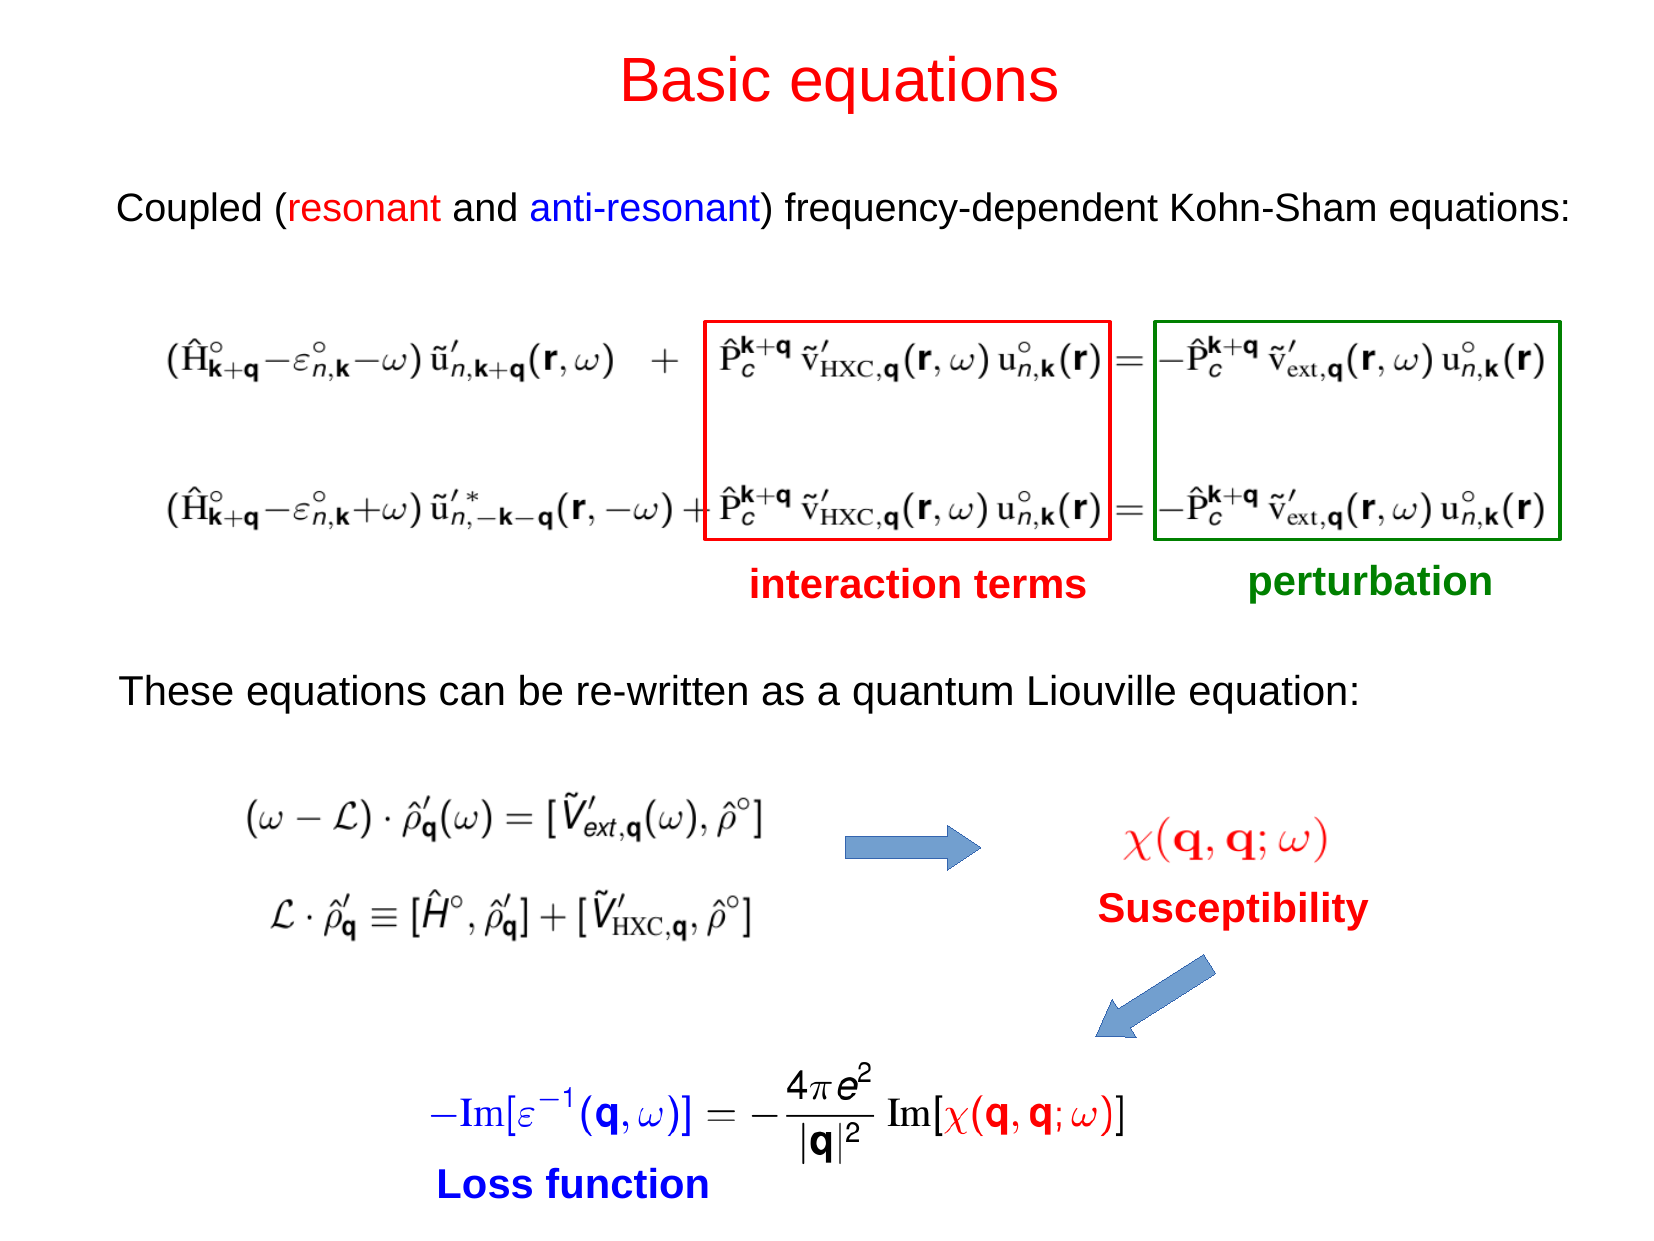

# Basic equations
Coupled (resonant and anti-resonant) frequency-dependent Kohn-Sham equations:
 perturbation
interaction terms
These equations can be re-written as a quantum Liouville equation:
 Susceptibility
 Loss function